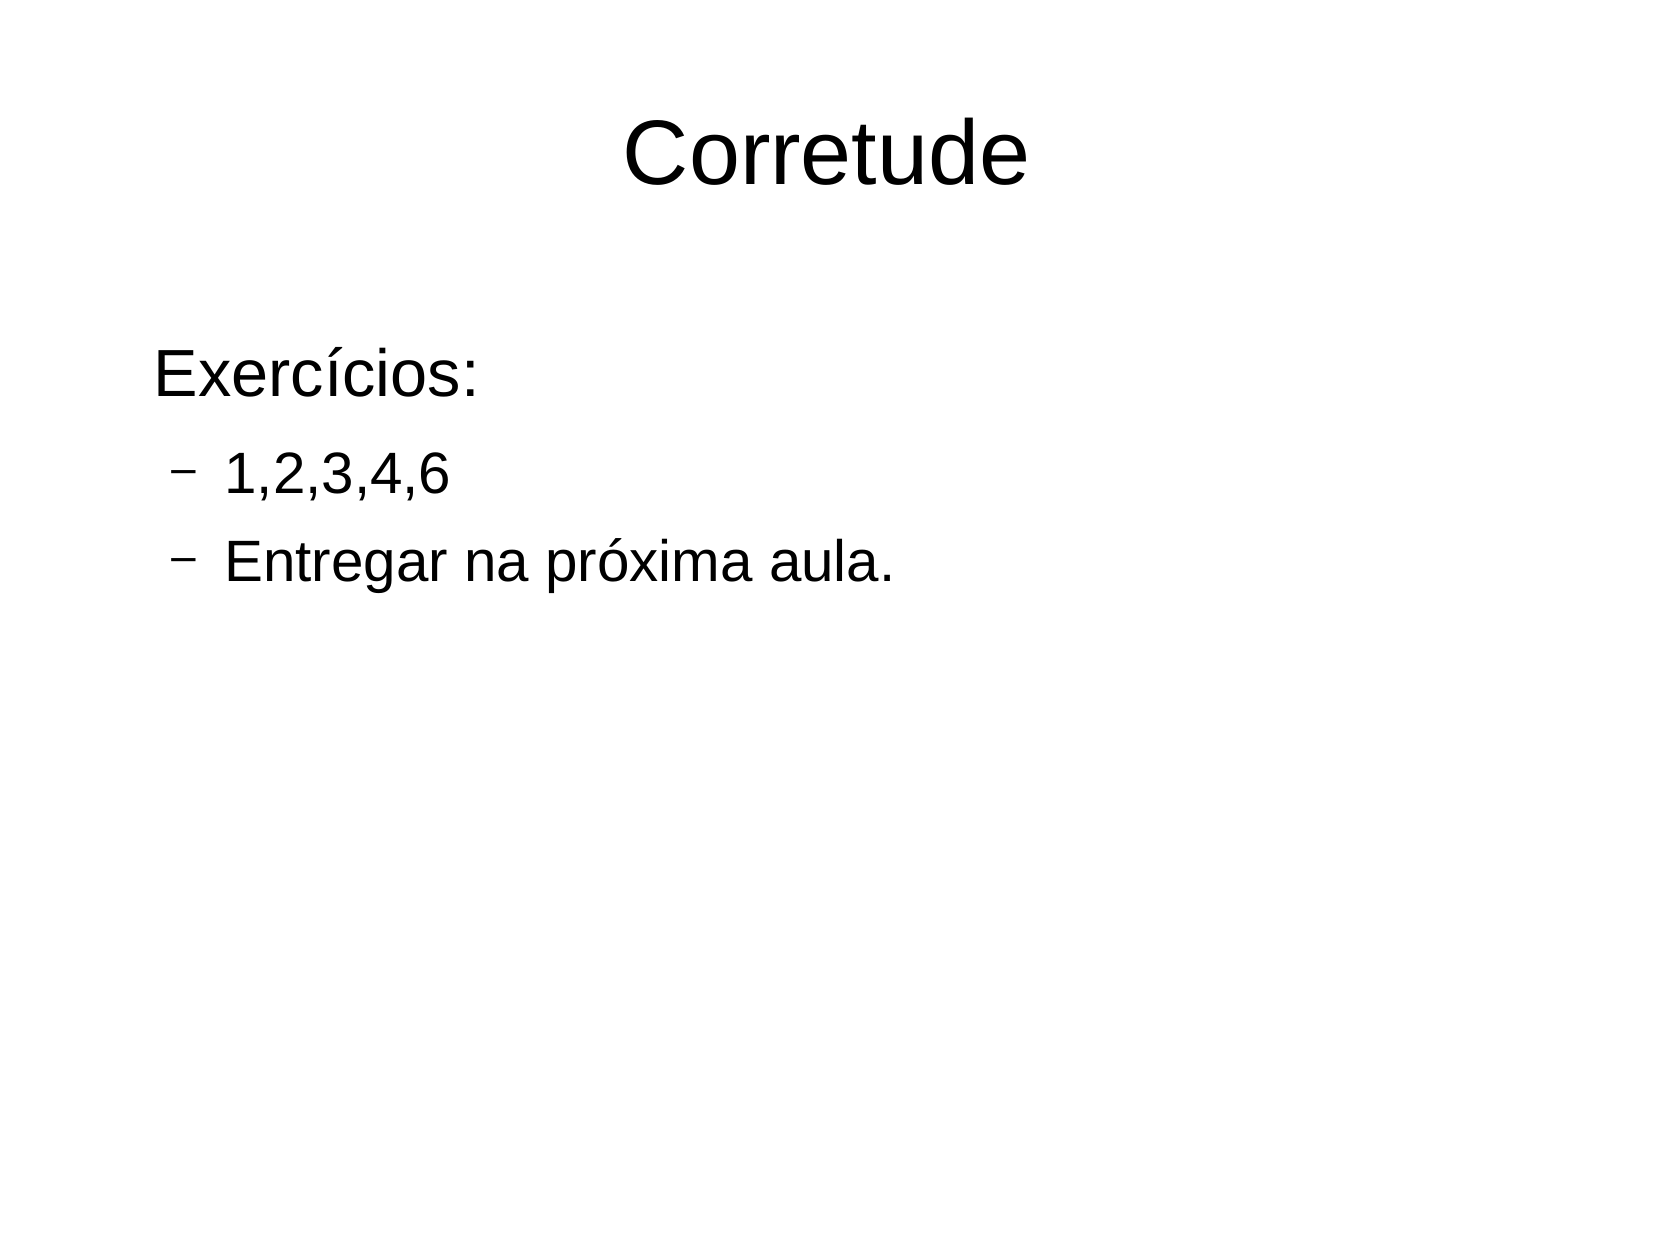

# Corretude
Exercícios:
1,2,3,4,6
Entregar na próxima aula.